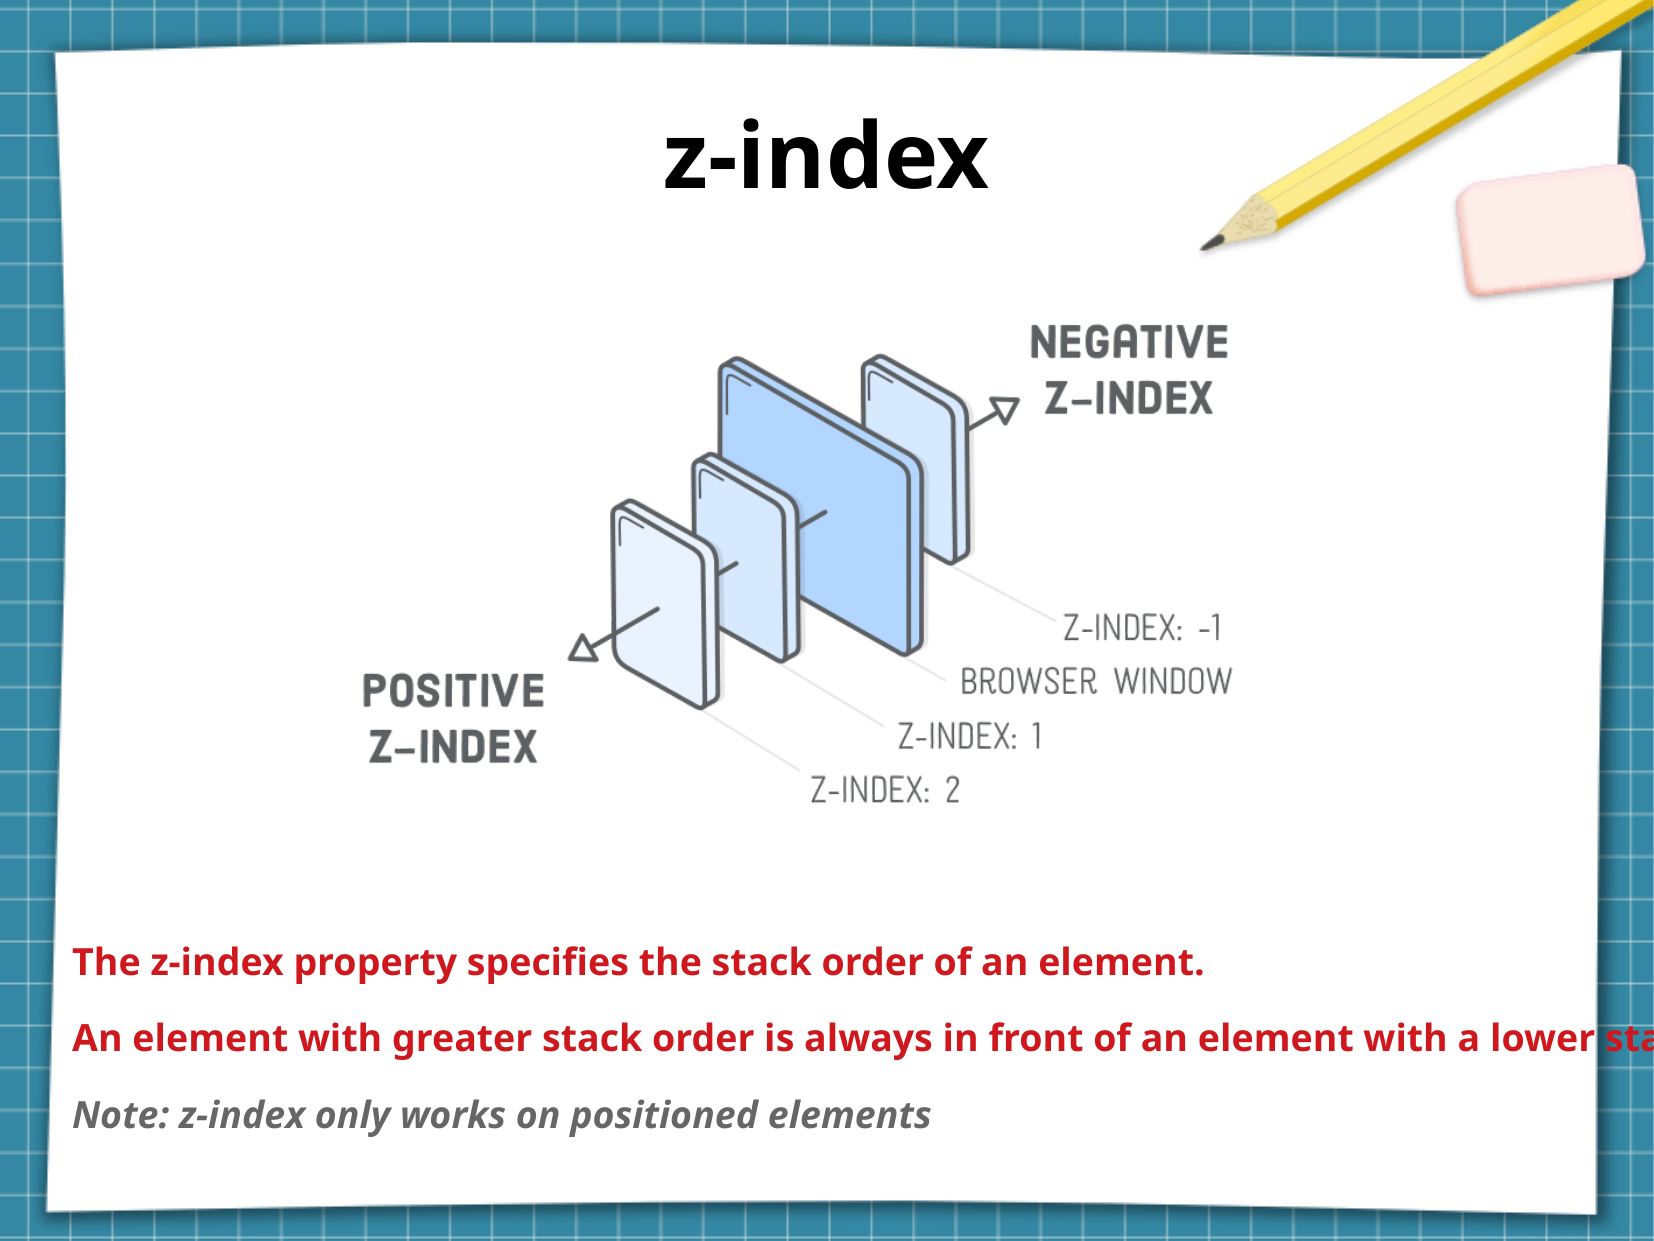

# z-index
The z-index property specifies the stack order of an element.
An element with greater stack order is always in front of an element with a lower stack order.
Note: z-index only works on positioned elements